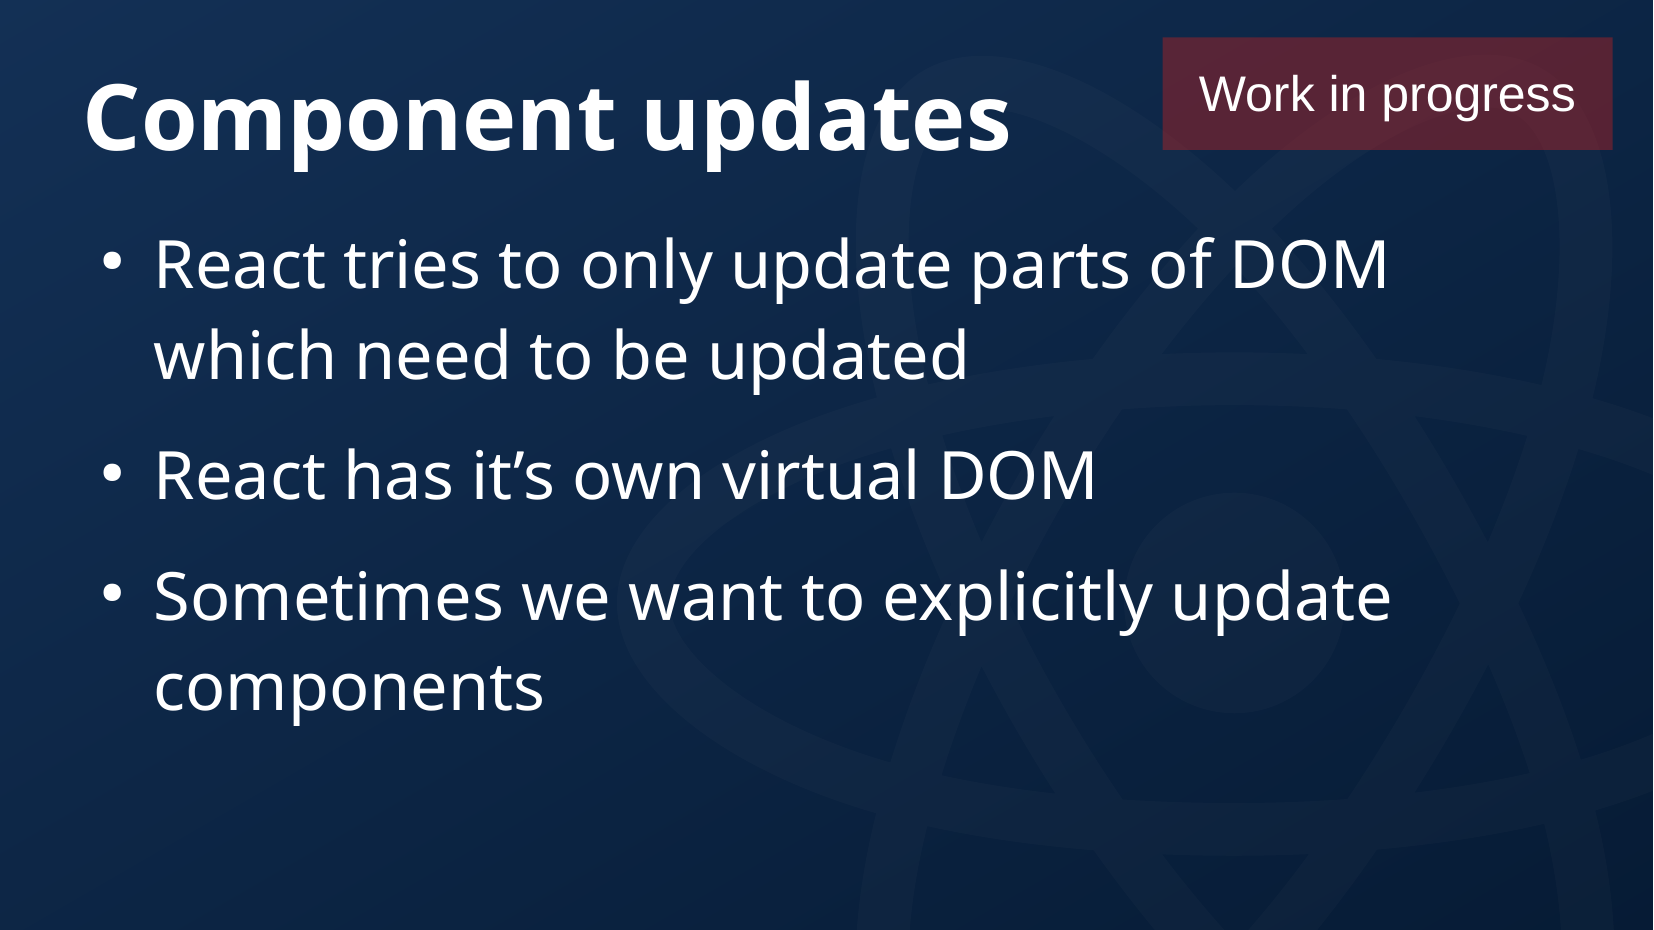

# Component updates
Work in progress
React tries to only update parts of DOM which need to be updated
React has it’s own virtual DOM
Sometimes we want to explicitly update components